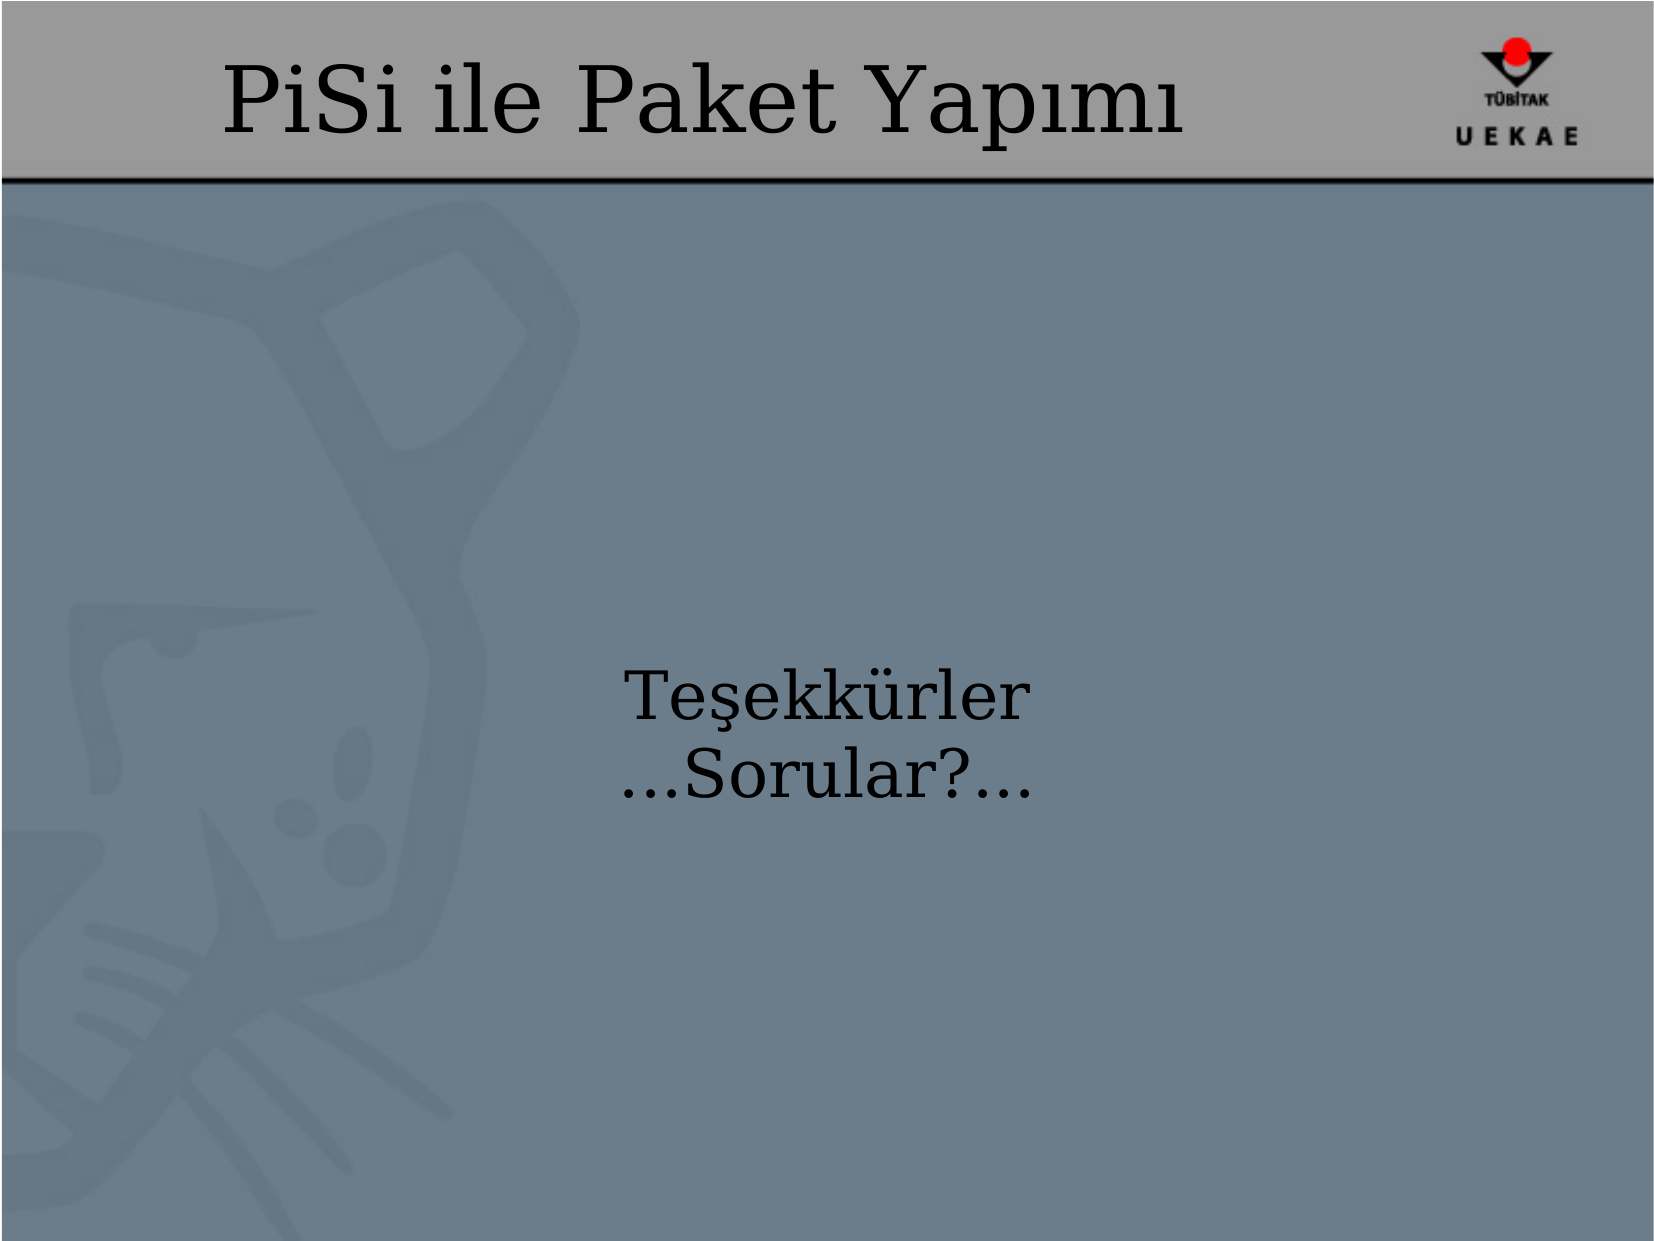

# PiSi ile Paket Yapımı
Teşekkürler
...Sorular?...